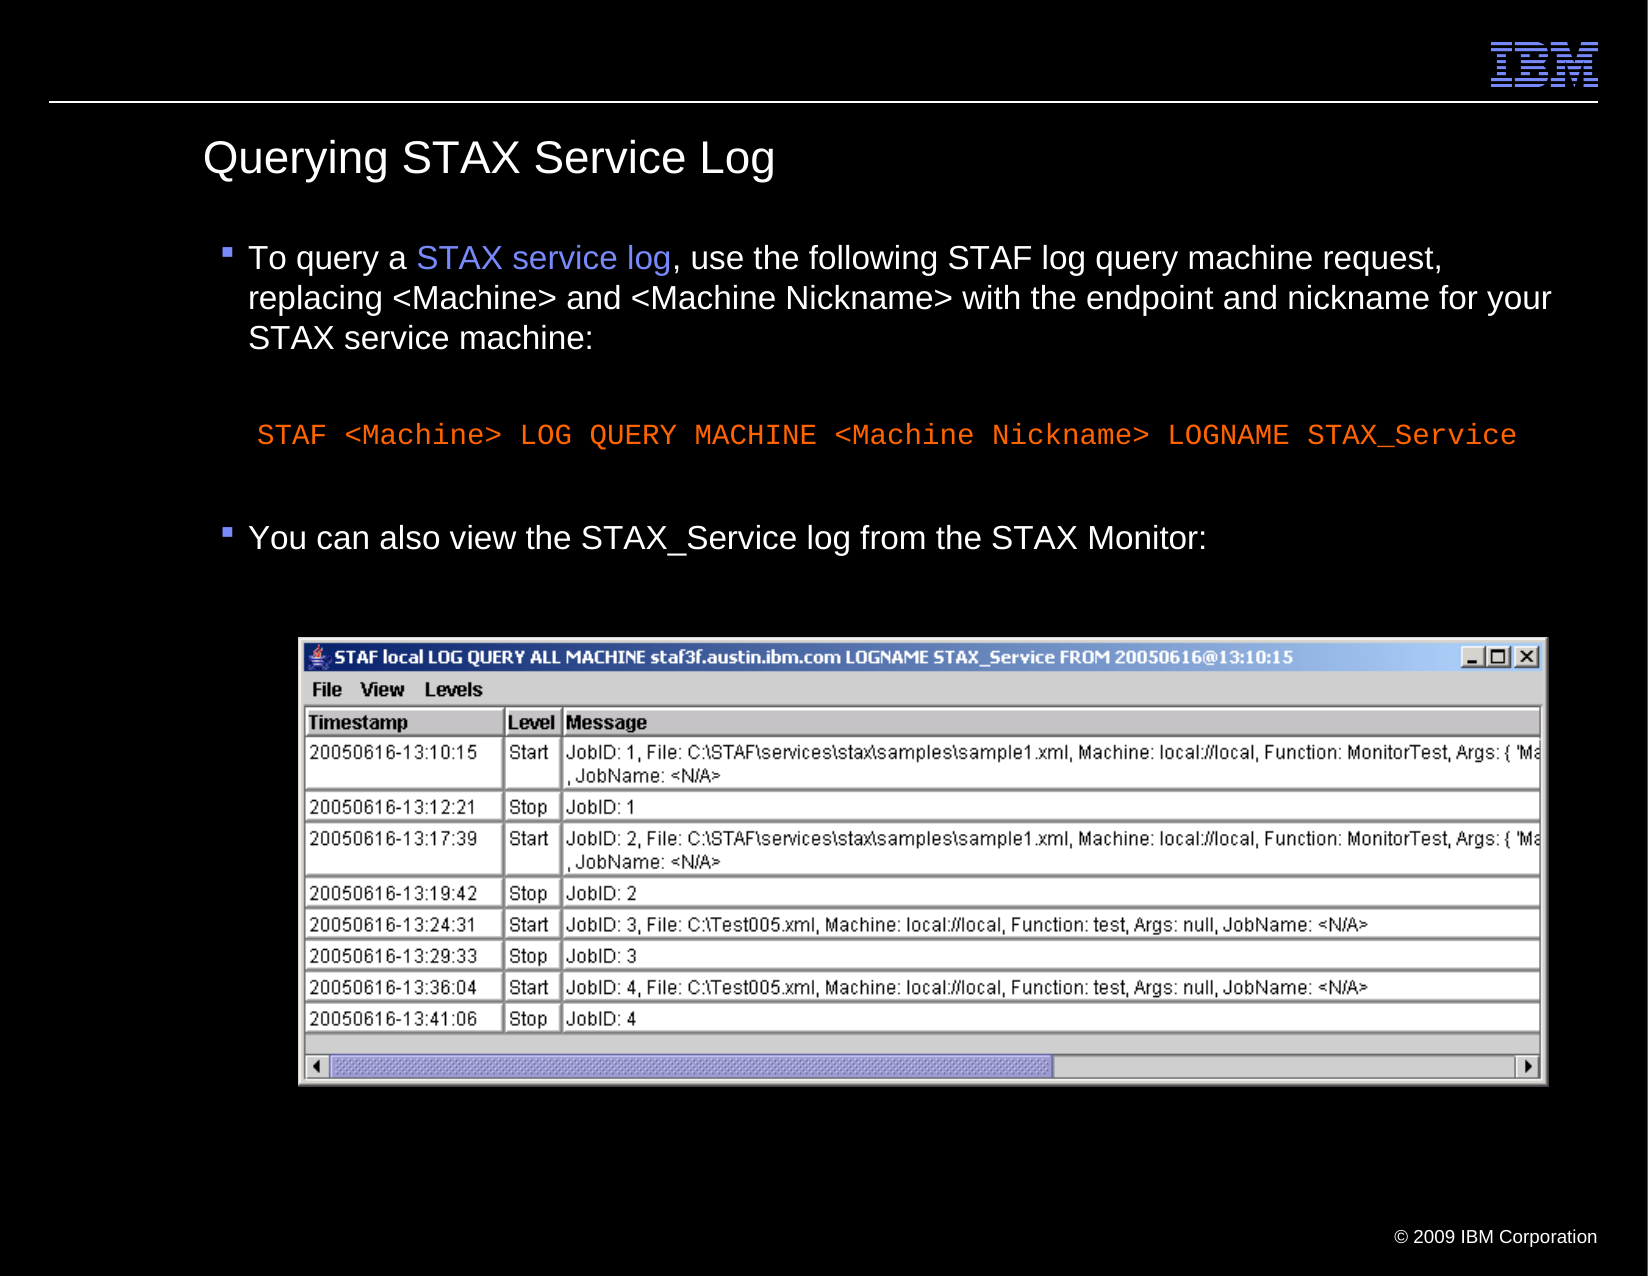

# Querying STAX Service Log
To query a STAX service log, use the following STAF log query machine request, replacing <Machine> and <Machine Nickname> with the endpoint and nickname for your STAX service machine:
 STAF <Machine> LOG QUERY MACHINE <Machine Nickname> LOGNAME STAX_Service
You can also view the STAX_Service log from the STAX Monitor: